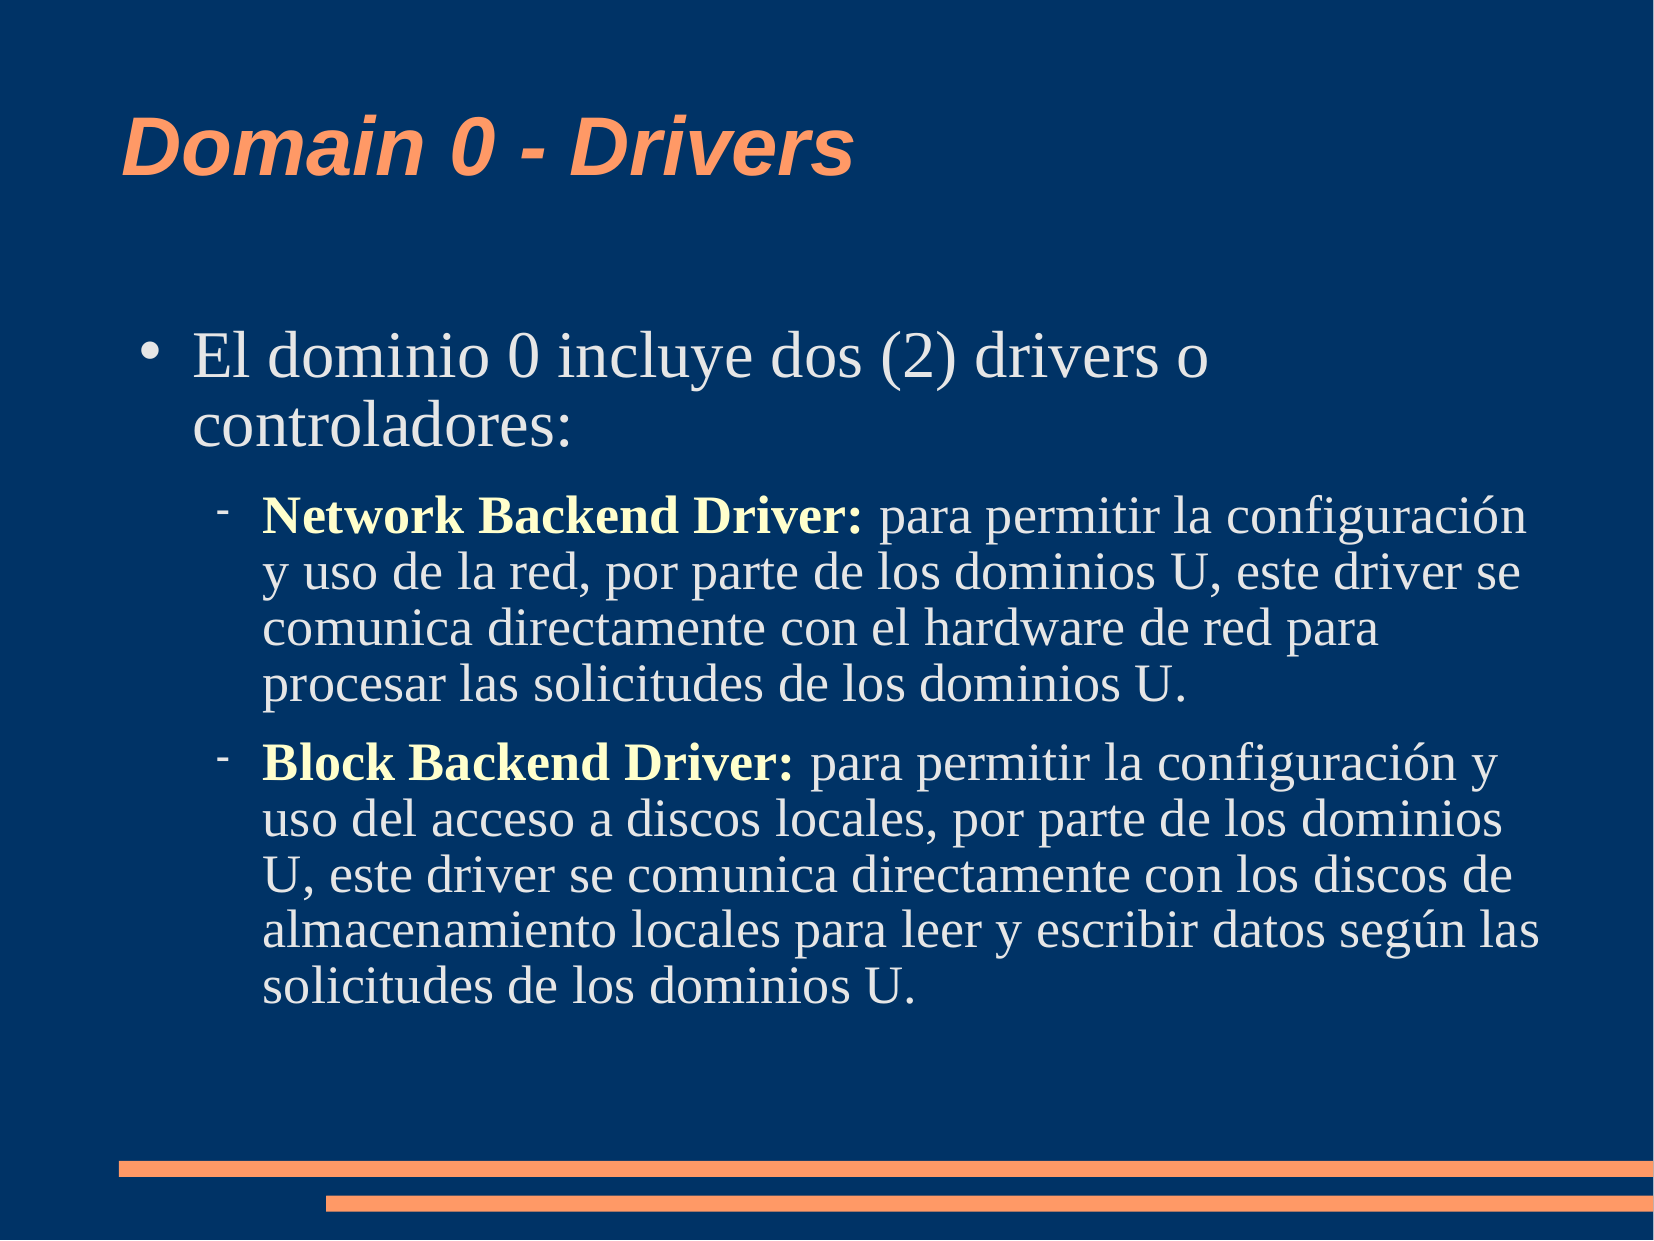

# Domain 0 - Drivers
El dominio 0 incluye dos (2) drivers o controladores:
Network Backend Driver: para permitir la configuración y uso de la red, por parte de los dominios U, este driver se comunica directamente con el hardware de red para procesar las solicitudes de los dominios U.
Block Backend Driver: para permitir la configuración y uso del acceso a discos locales, por parte de los dominios U, este driver se comunica directamente con los discos de almacenamiento locales para leer y escribir datos según las solicitudes de los dominios U.